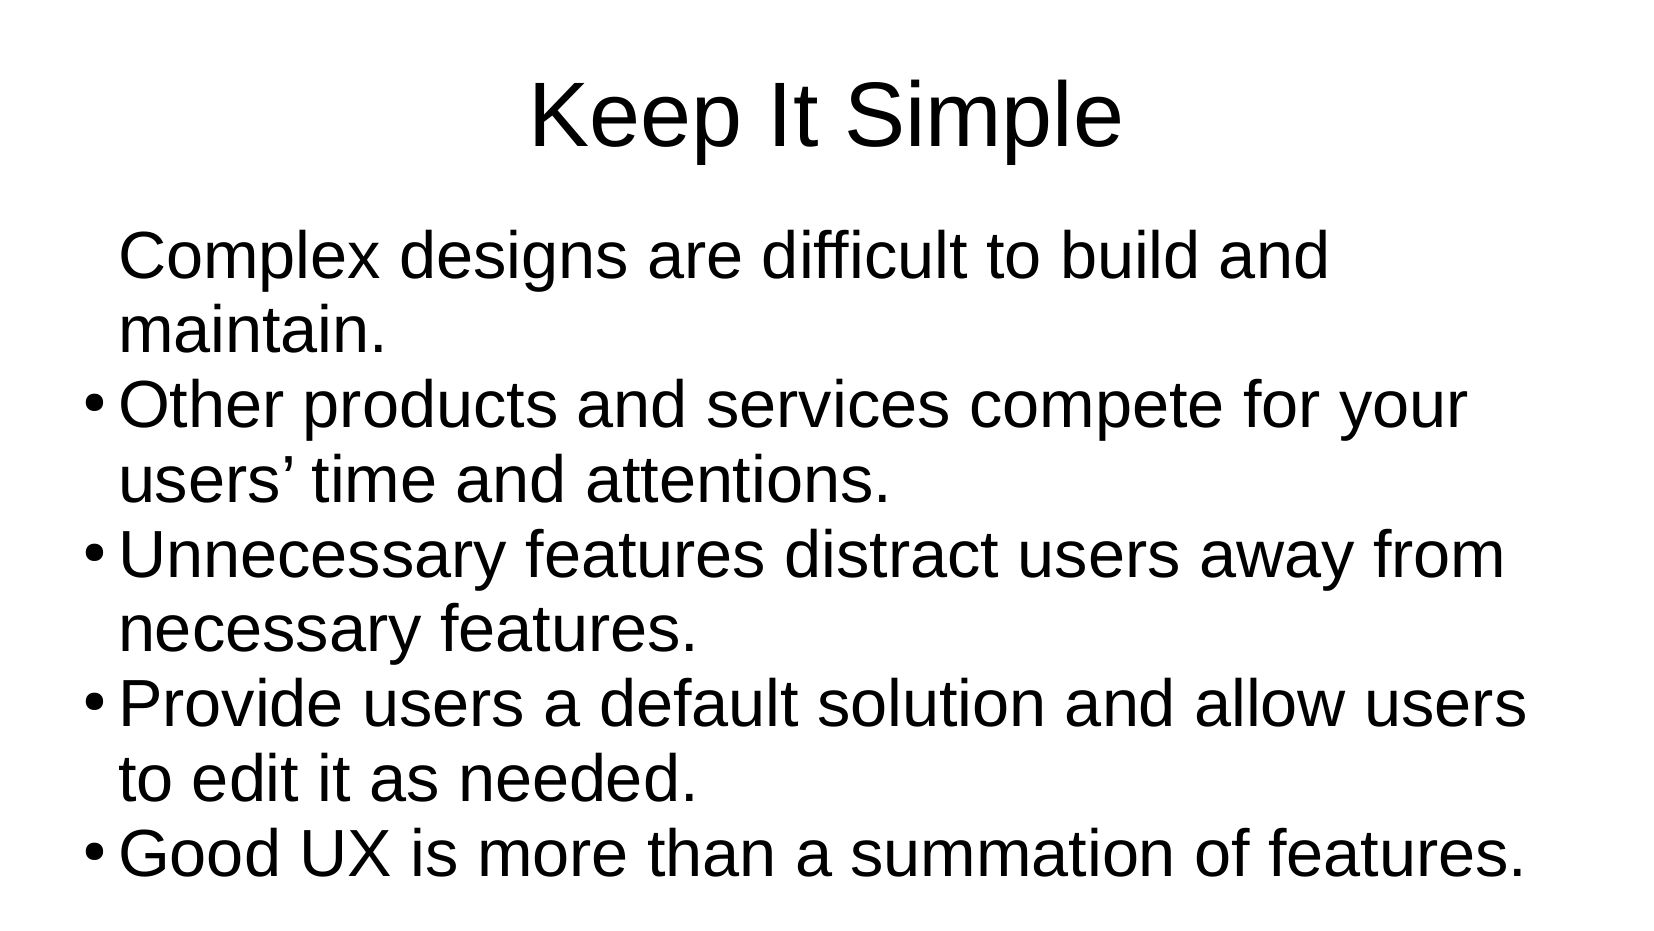

# Keep It Simple
Complex designs are difficult to build and maintain.
Other products and services compete for your users’ time and attentions.
Unnecessary features distract users away from necessary features.
Provide users a default solution and allow users to edit it as needed.
Good UX is more than a summation of features.